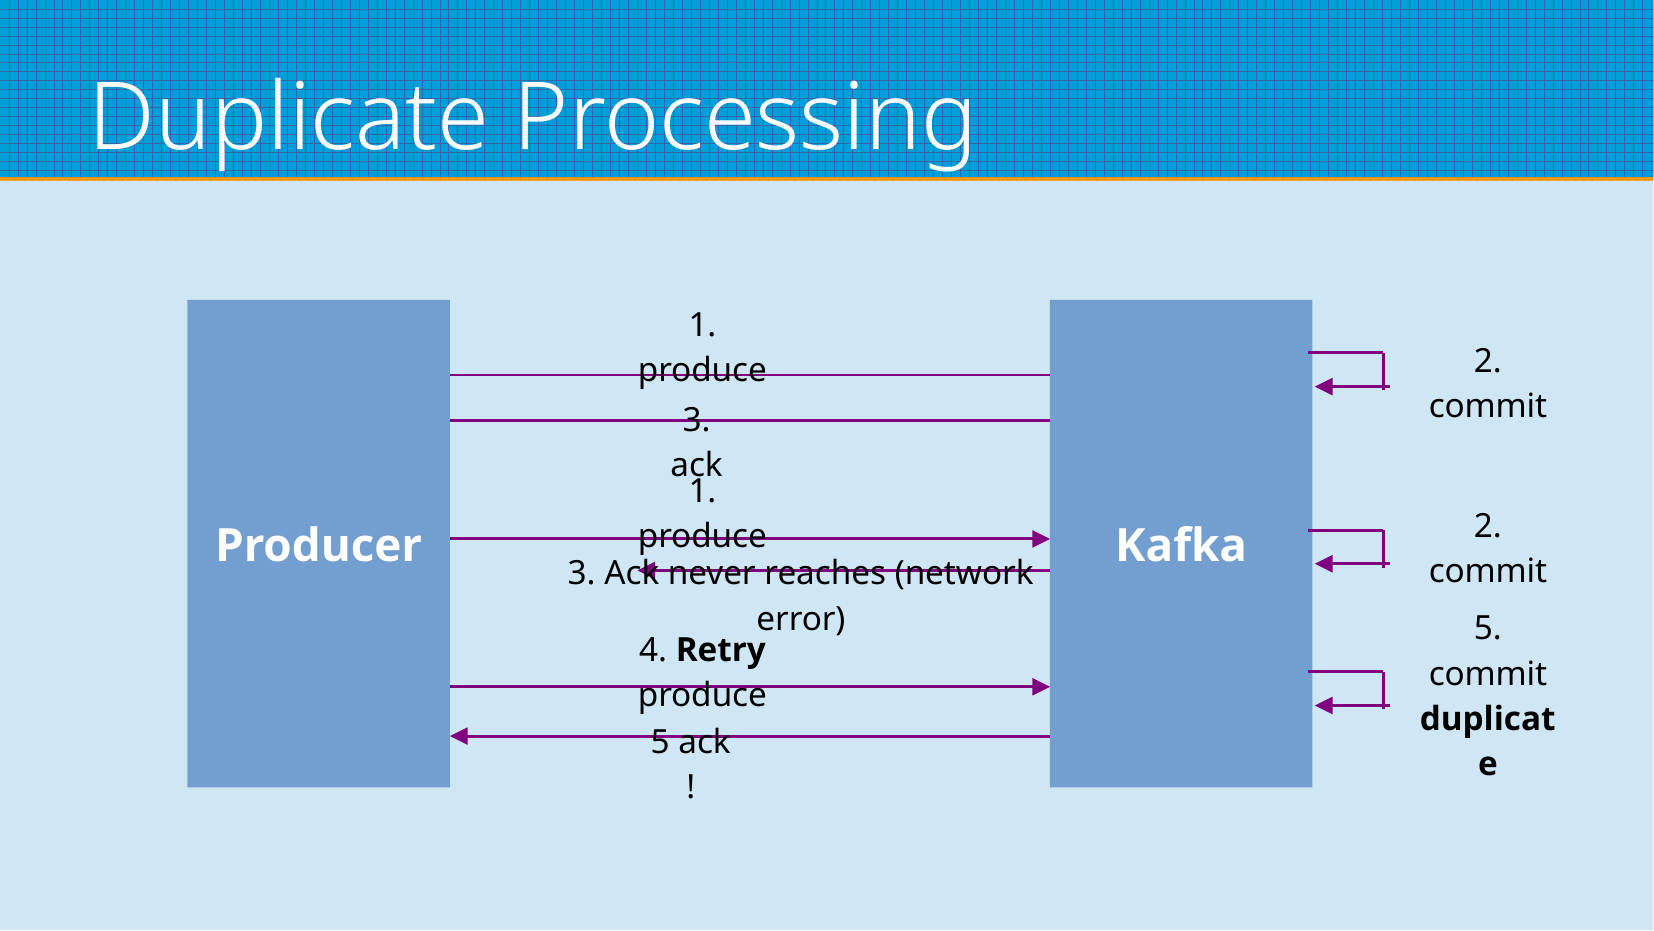

# Duplicate Processing
1. produce
Producer
Kafka
2. commit
3. ack
1. produce
2. commit
3. Ack never reaches (network error)
5. commit
duplicate
4. Retry produce
5 ack !